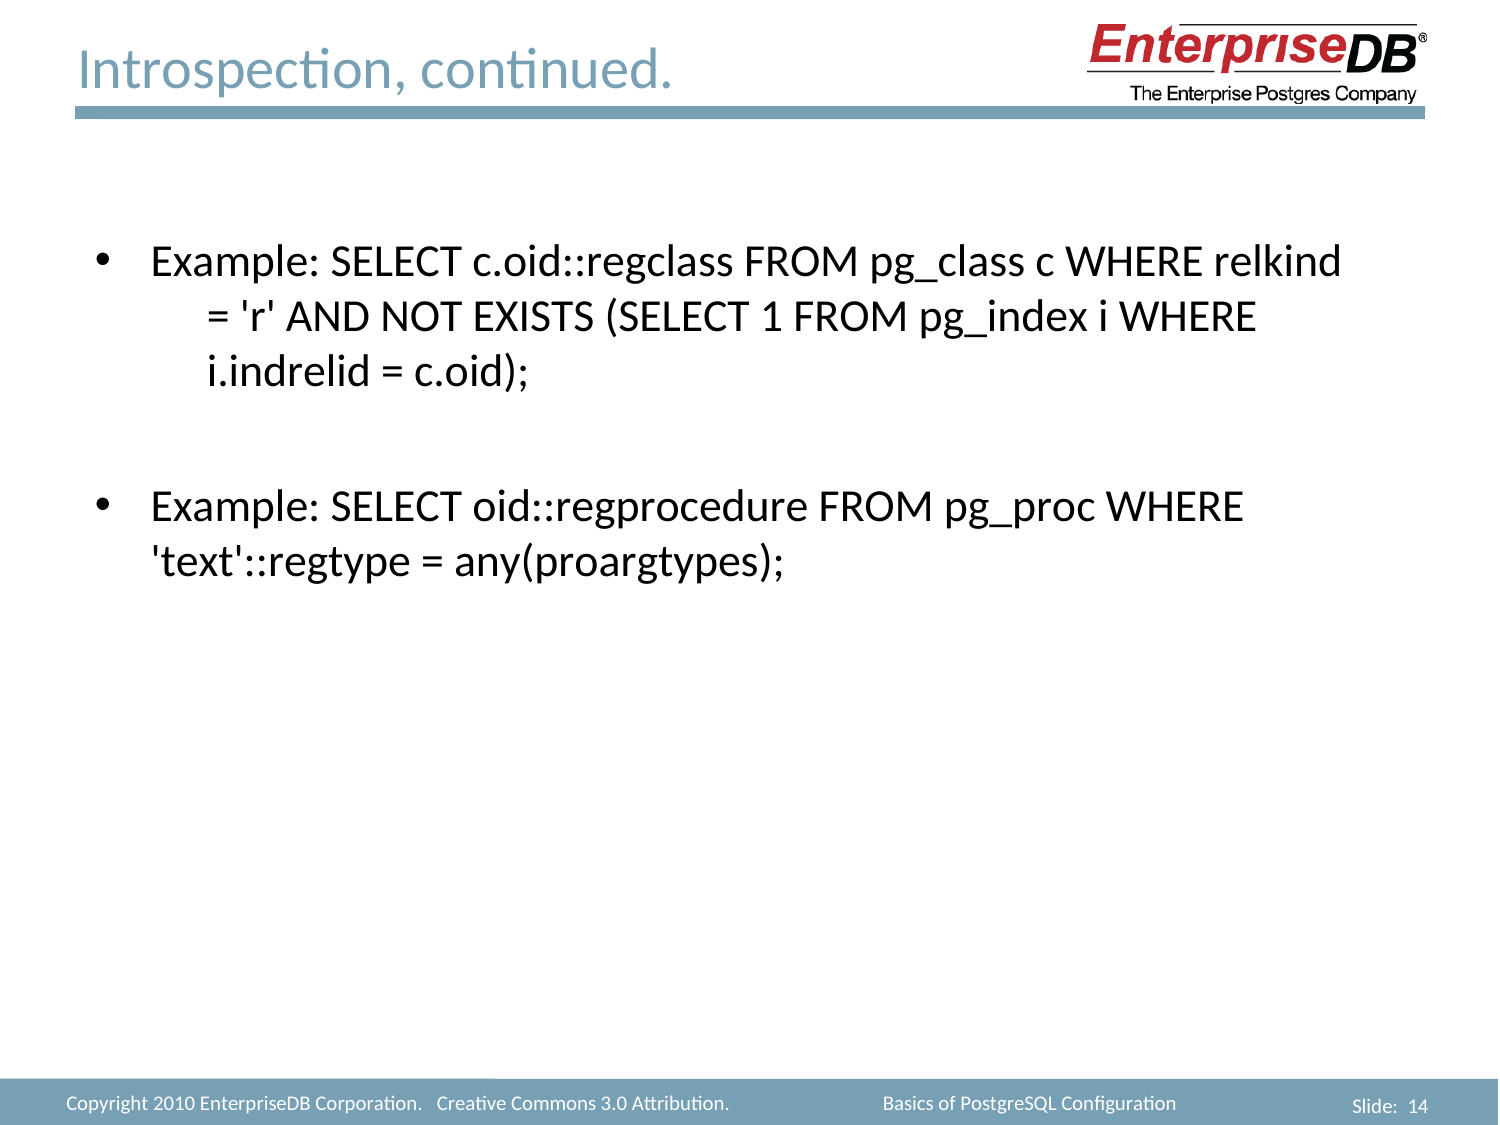

# Introspection, continued.
Example: SELECT c.oid::regclass FROM pg_class c WHERE relkind = 'r' AND NOT EXISTS (SELECT 1 FROM pg_index i WHERE i.indrelid = c.oid);
Example: SELECT oid::regprocedure FROM pg_proc WHERE 'text'::regtype = any(proargtypes);